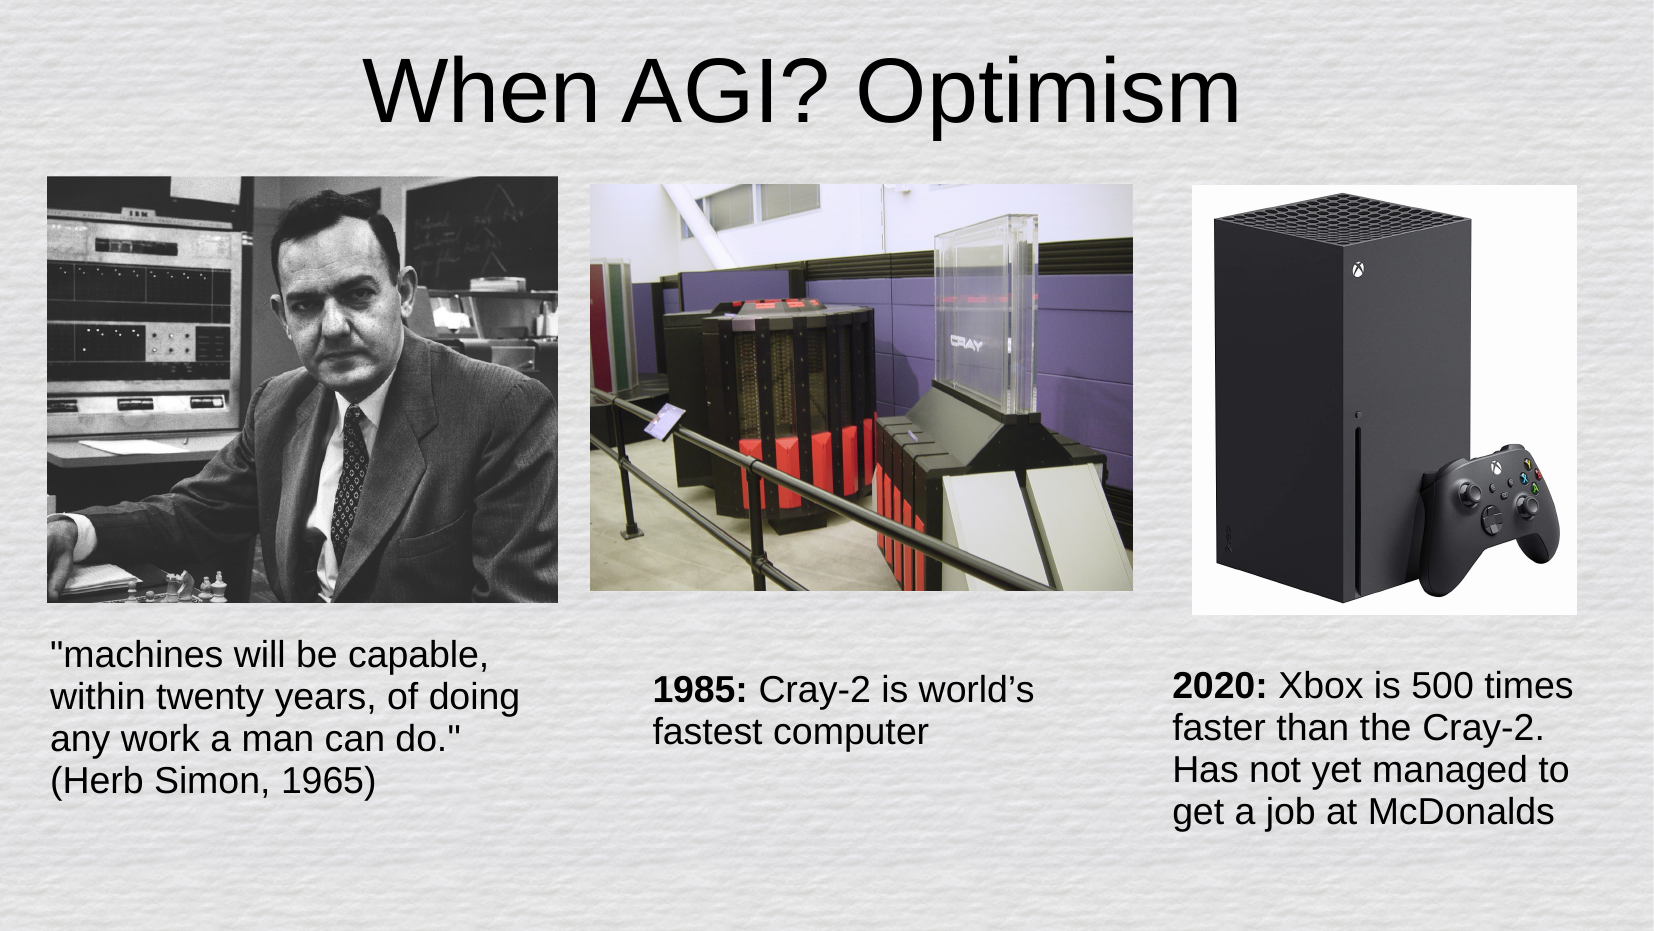

# When AGI? Optimism
"machines will be capable, within twenty years, of doing any work a man can do." (Herb Simon, 1965)
2020: Xbox is 500 times faster than the Cray-2. Has not yet managed to get a job at McDonalds
1985: Cray-2 is world’s fastest computer